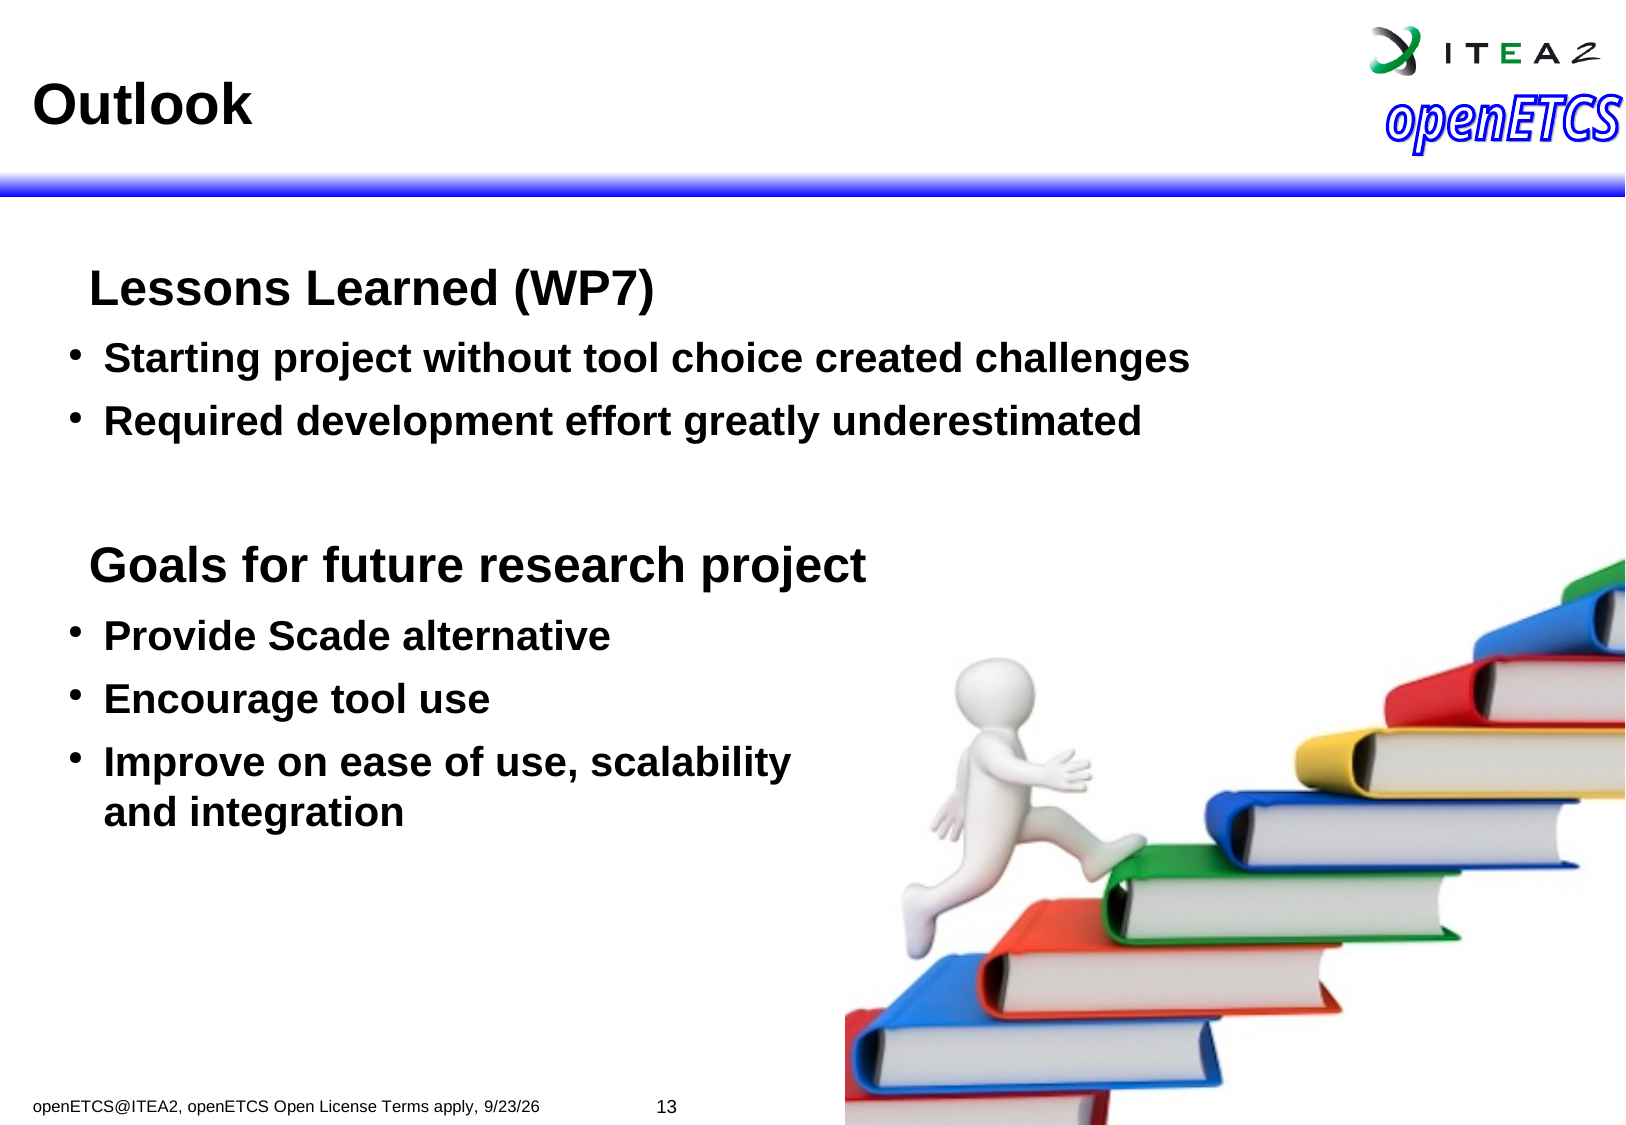

# Outlook
Lessons Learned (WP7)
Starting project without tool choice created challenges
Required development effort greatly underestimated
Goals for future research project
Provide Scade alternative
Encourage tool use
Improve on ease of use, scalability
and integration